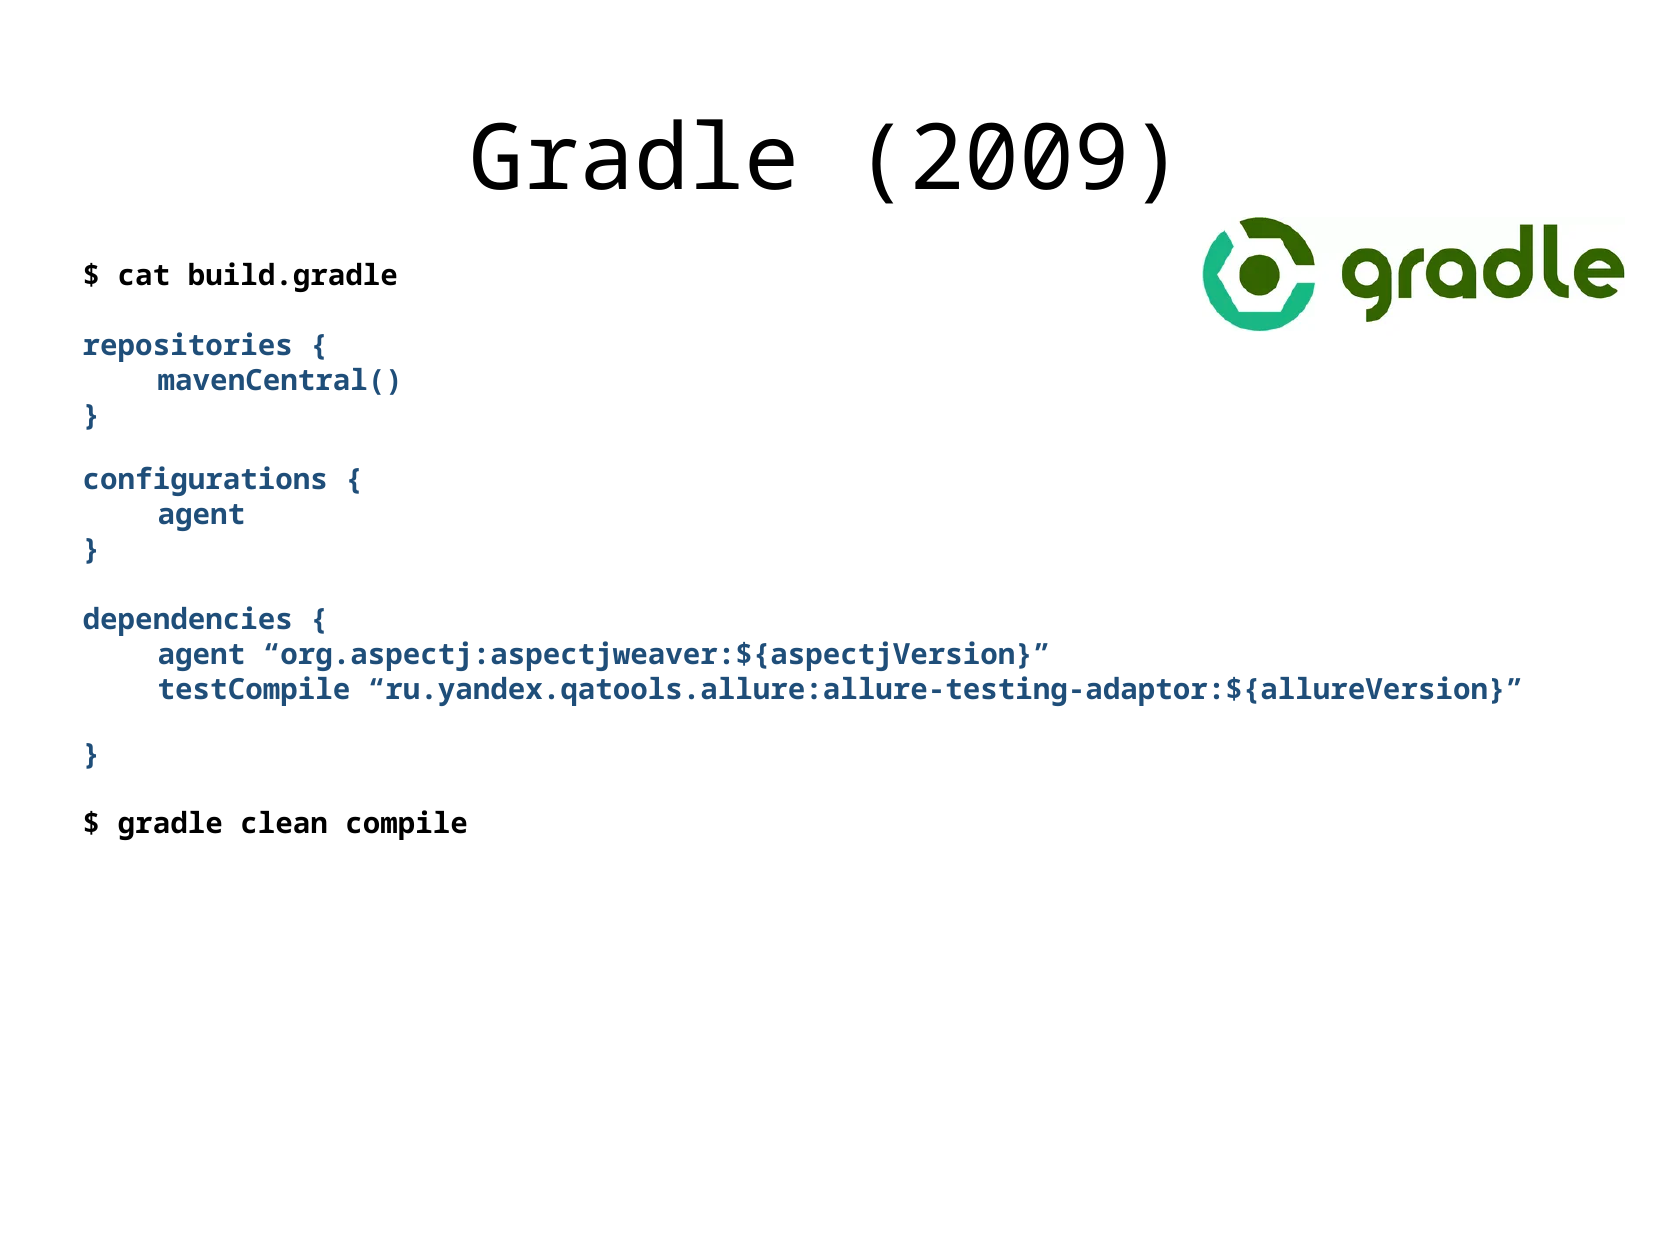

# Gradle (2009)
$ cat build.gradle
repositories {
	mavenCentral()
}
configurations {
	agent
}
dependencies {
	agent “org.aspectj:aspectjweaver:${aspectjVersion}”
	testCompile “ru.yandex.qatools.allure:allure-testing-adaptor:${allureVersion}”
}
$ gradle clean compile